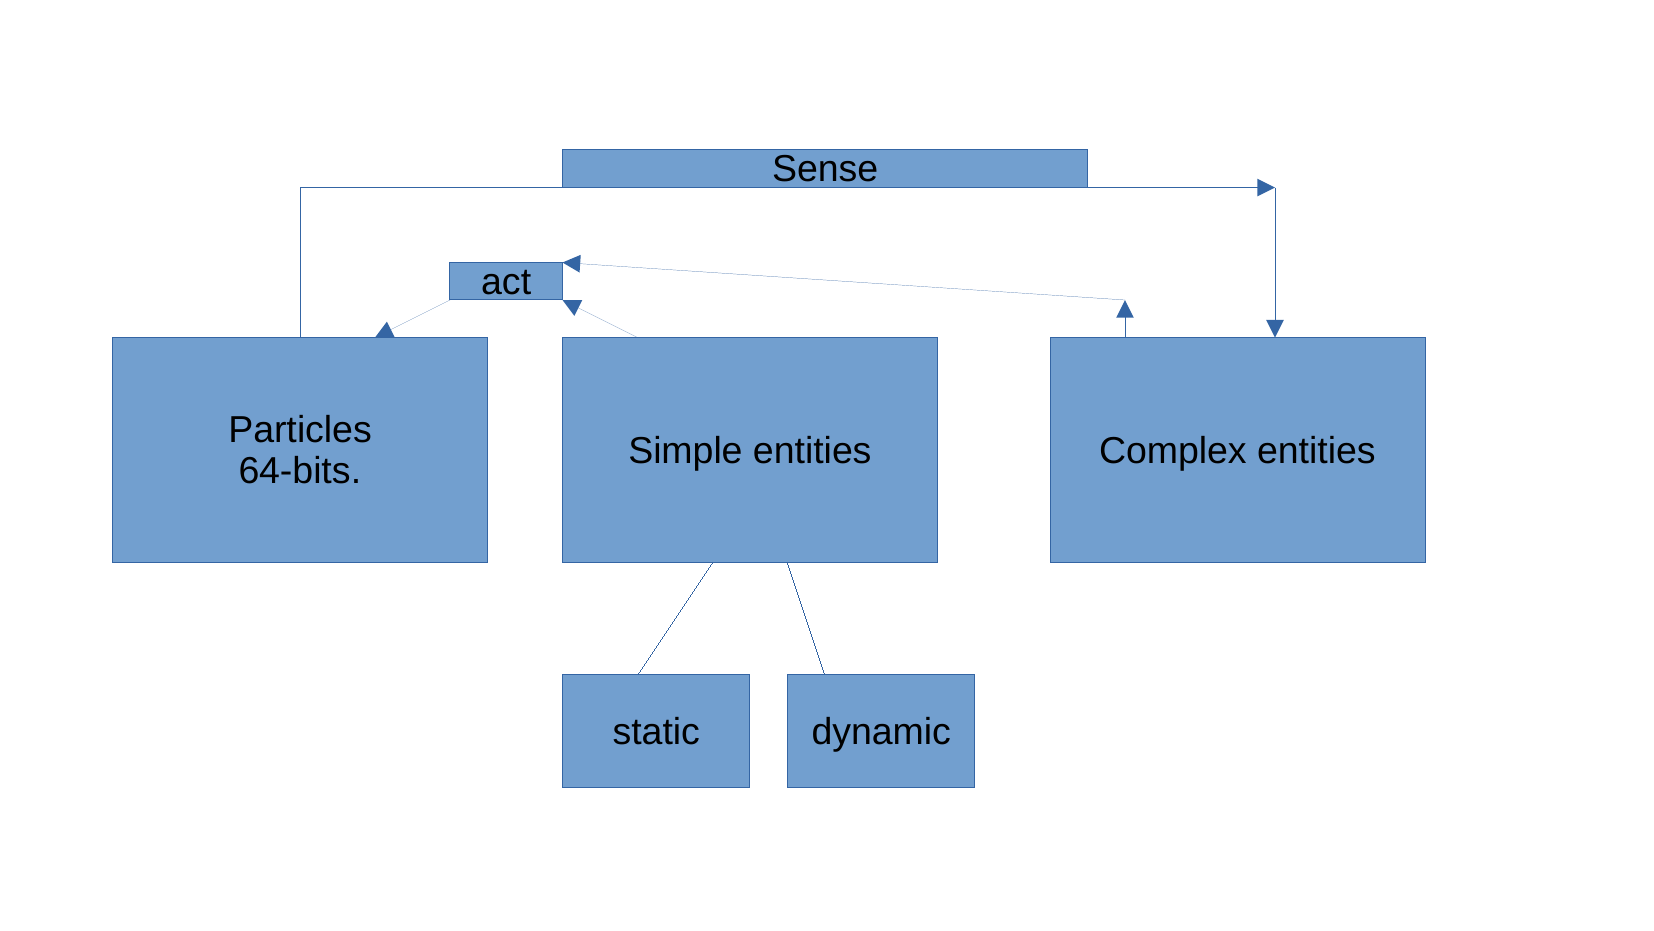

Sense
act
Particles
64-bits.
Simple entities
Complex entities
static
dynamic